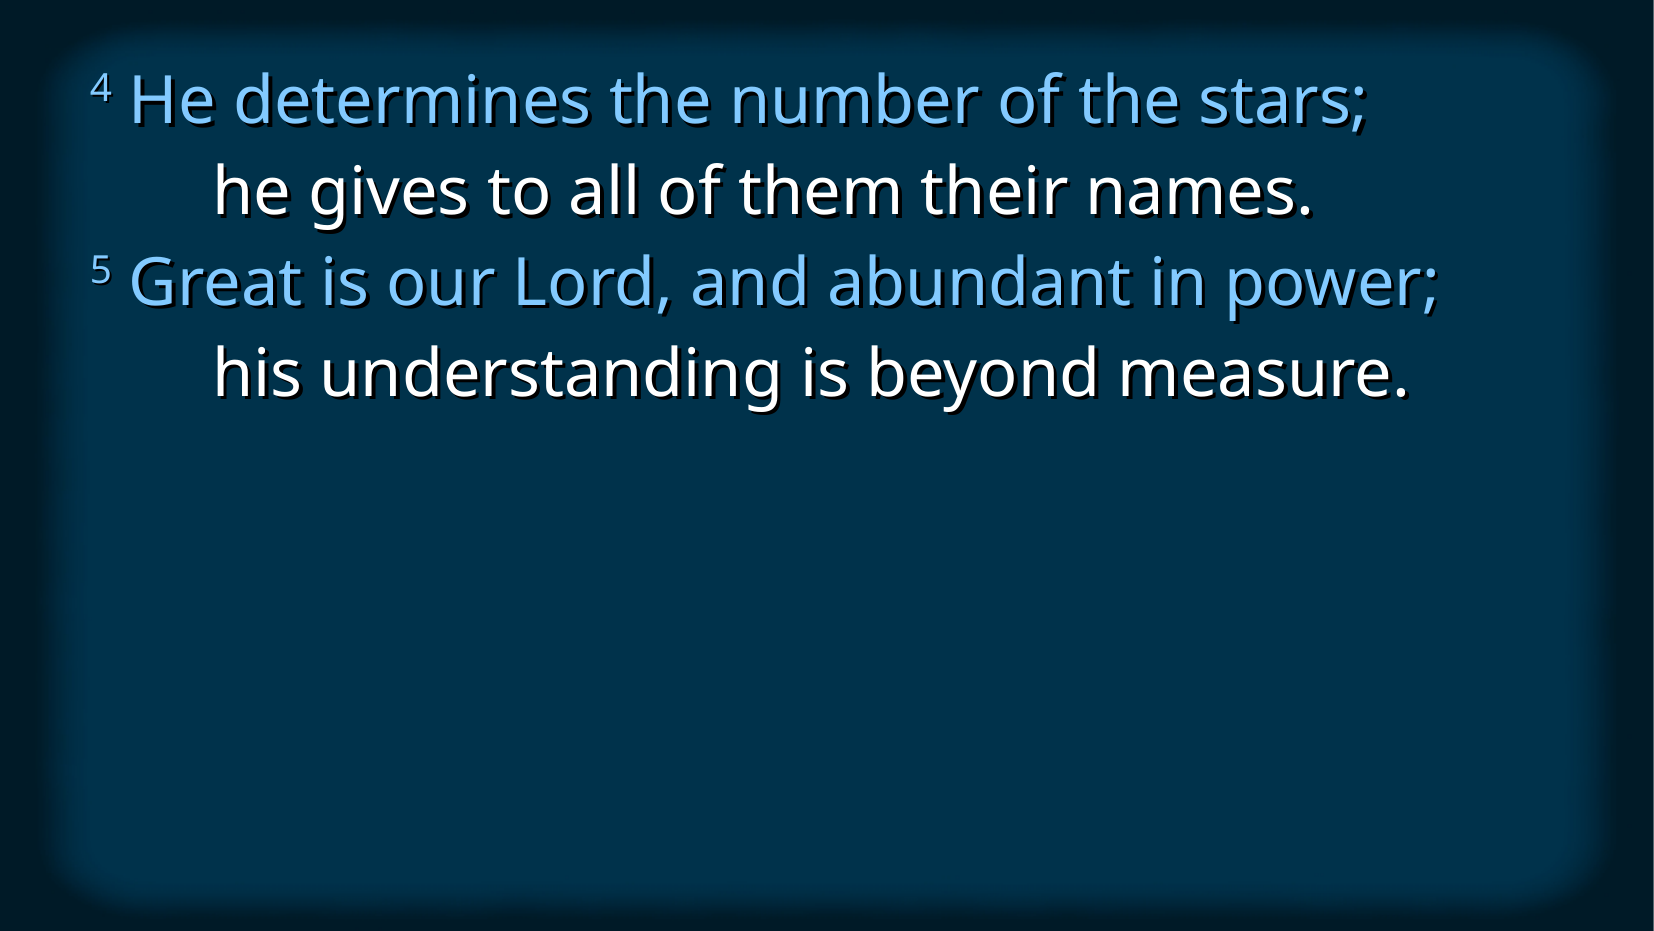

4 He determines the number of the stars;
 he gives to all of them their names.
5 Great is our Lord, and abundant in power;
 his understanding is beyond measure.